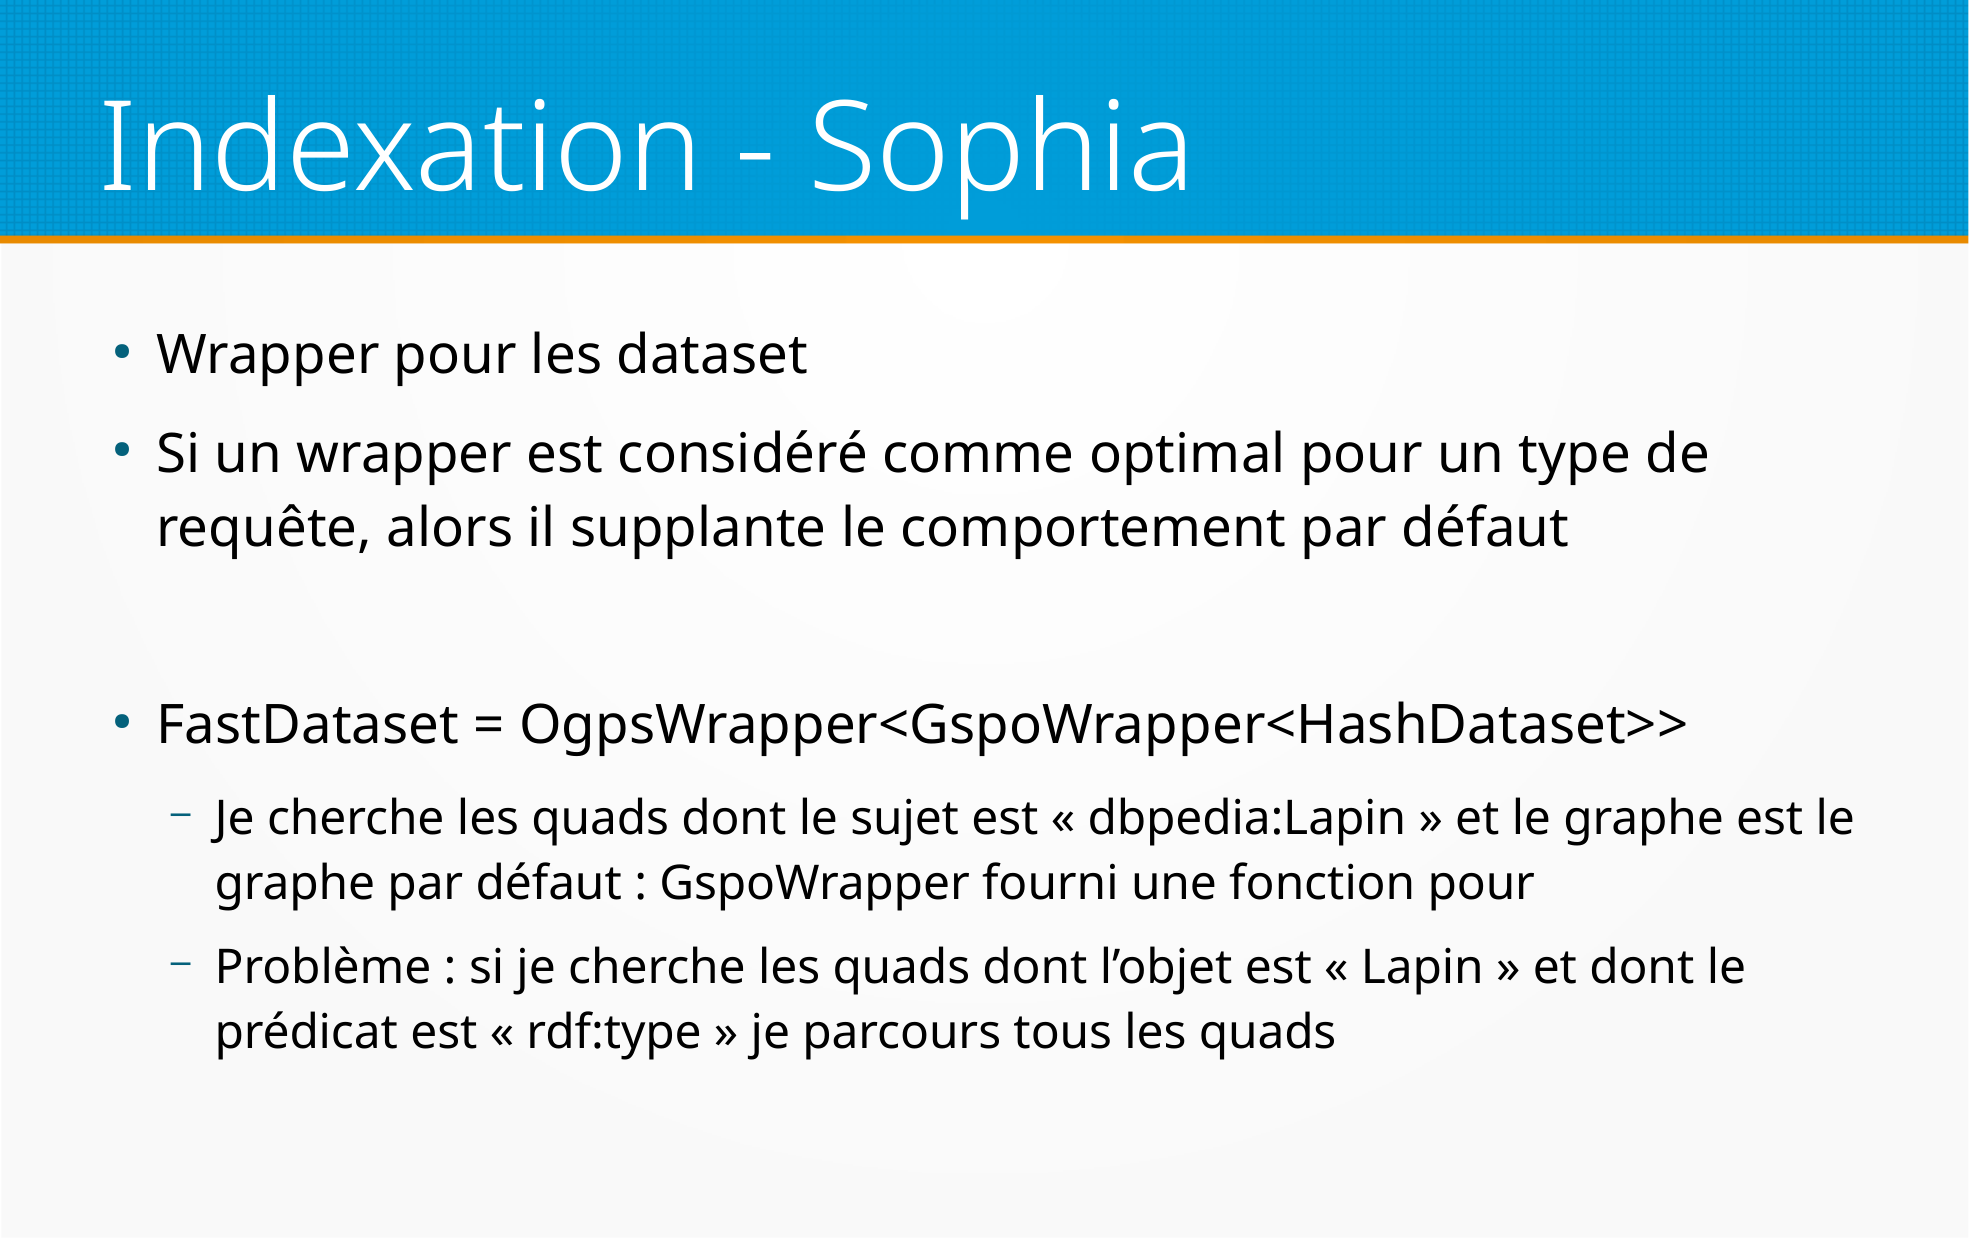

# Indexation - Sophia
Wrapper pour les dataset
Si un wrapper est considéré comme optimal pour un type de requête, alors il supplante le comportement par défaut
FastDataset = OgpsWrapper<GspoWrapper<HashDataset>>
Je cherche les quads dont le sujet est « dbpedia:Lapin » et le graphe est le graphe par défaut : GspoWrapper fourni une fonction pour
Problème : si je cherche les quads dont l’objet est « Lapin » et dont le prédicat est « rdf:type » je parcours tous les quads